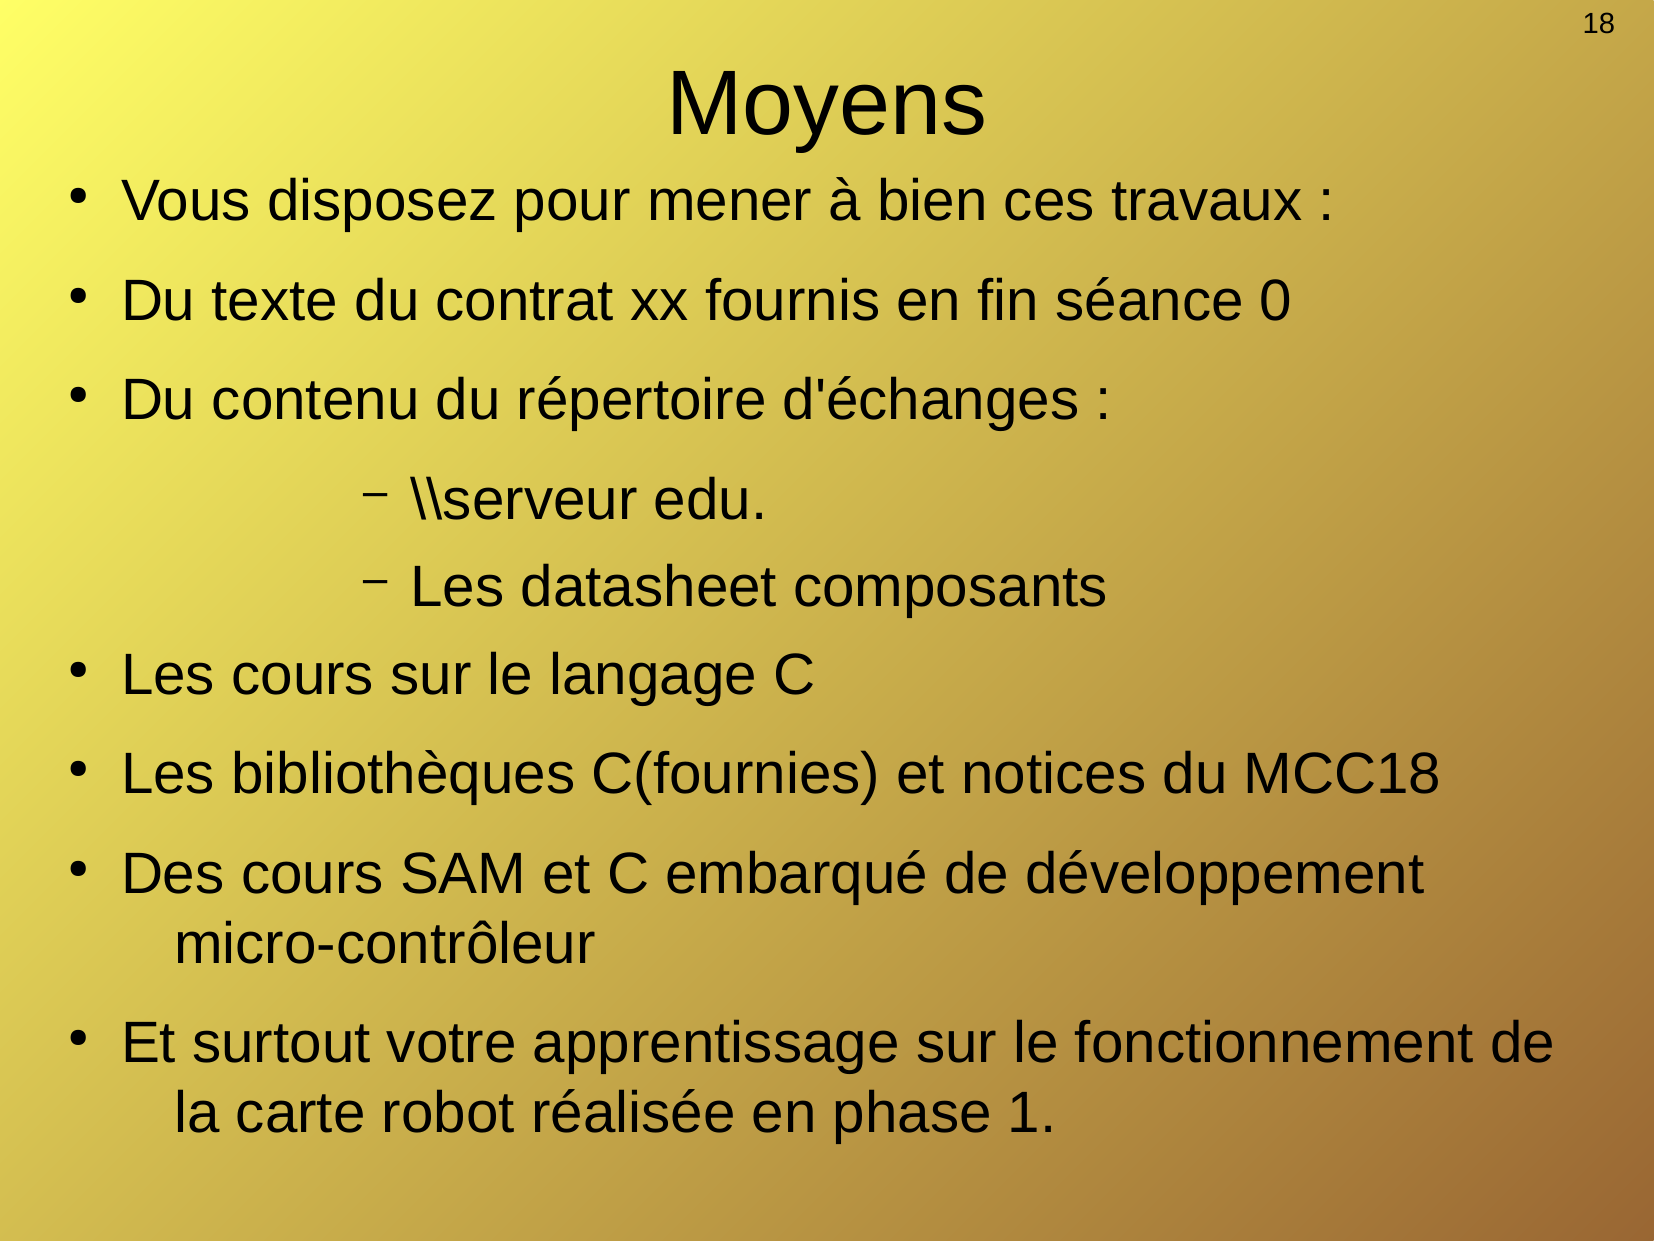

# Moyens
Vous disposez pour mener à bien ces travaux :
Du texte du contrat xx fournis en fin séance 0
Du contenu du répertoire d'échanges :
\\serveur edu.
Les datasheet composants
Les cours sur le langage C
Les bibliothèques C(fournies) et notices du MCC18
Des cours SAM et C embarqué de développement micro-contrôleur
Et surtout votre apprentissage sur le fonctionnement de la carte robot réalisée en phase 1.